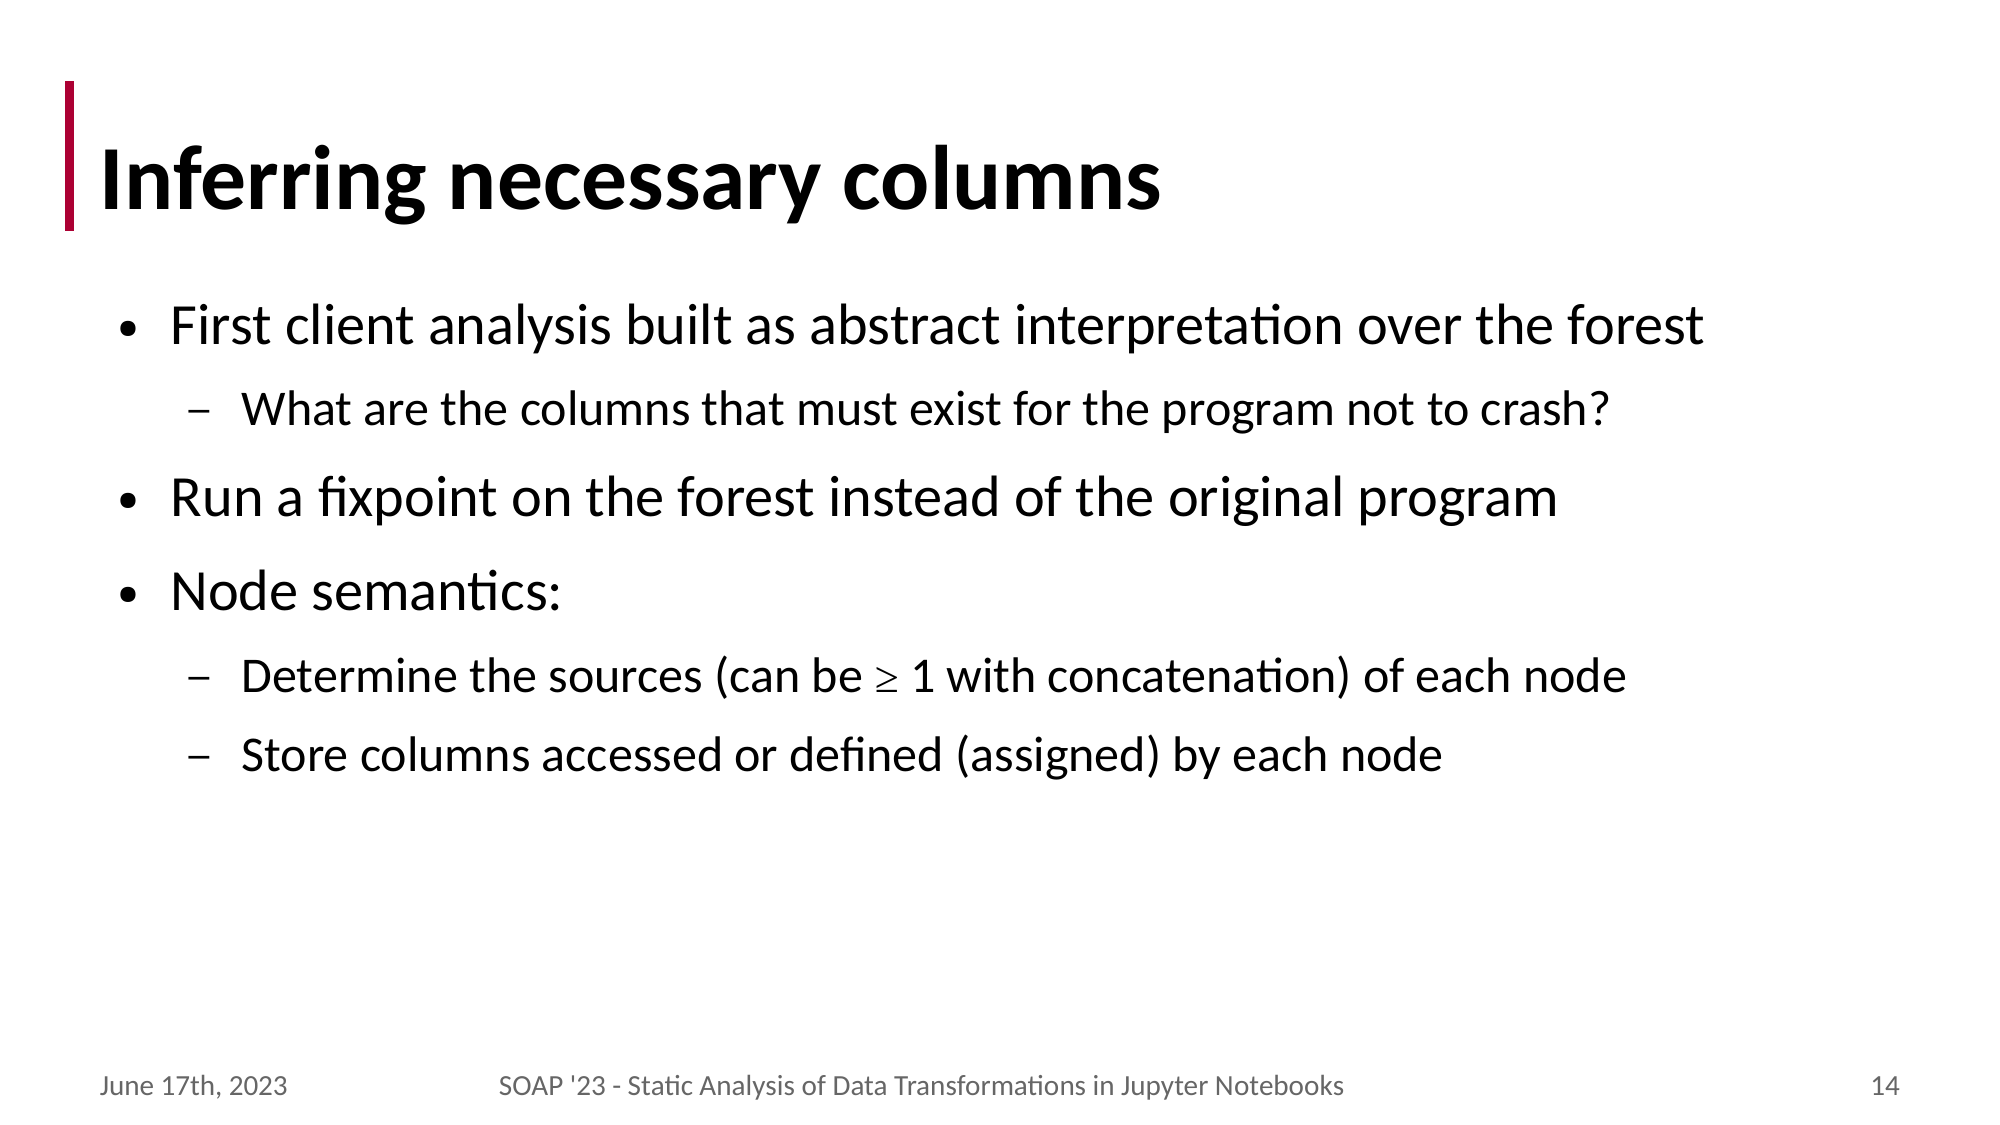

Inferring necessary columns
# First client analysis built as abstract interpretation over the forest
What are the columns that must exist for the program not to crash?
Run a fixpoint on the forest instead of the original program
Node semantics:
Determine the sources (can be ≥ 1 with concatenation) of each node
Store columns accessed or defined (assigned) by each node
June 17th, 2023
SOAP '23 - Static Analysis of Data Transformations in Jupyter Notebooks
14